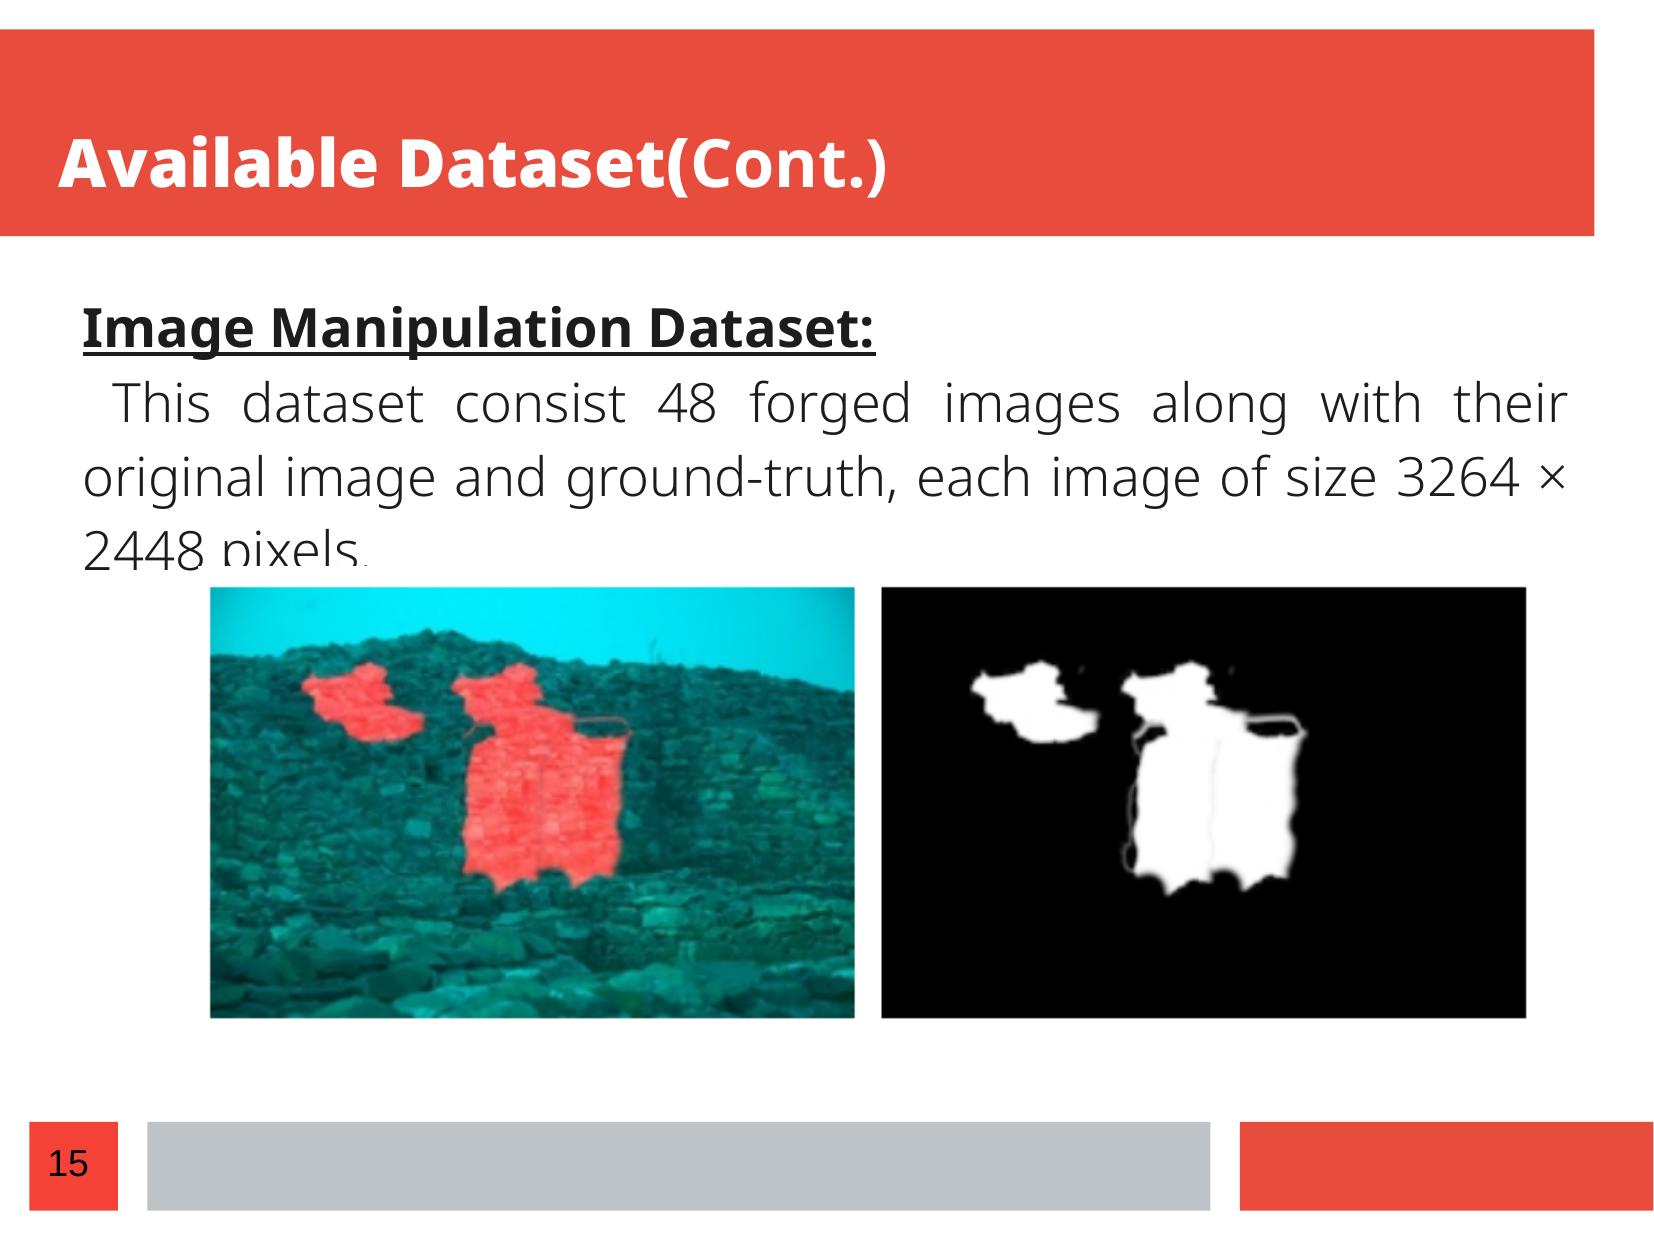

# Available Dataset(Cont.)
Image Manipulation Dataset:
 This dataset consist 48 forged images along with their original image and ground-truth, each image of size 3264 × 2448 pixels.